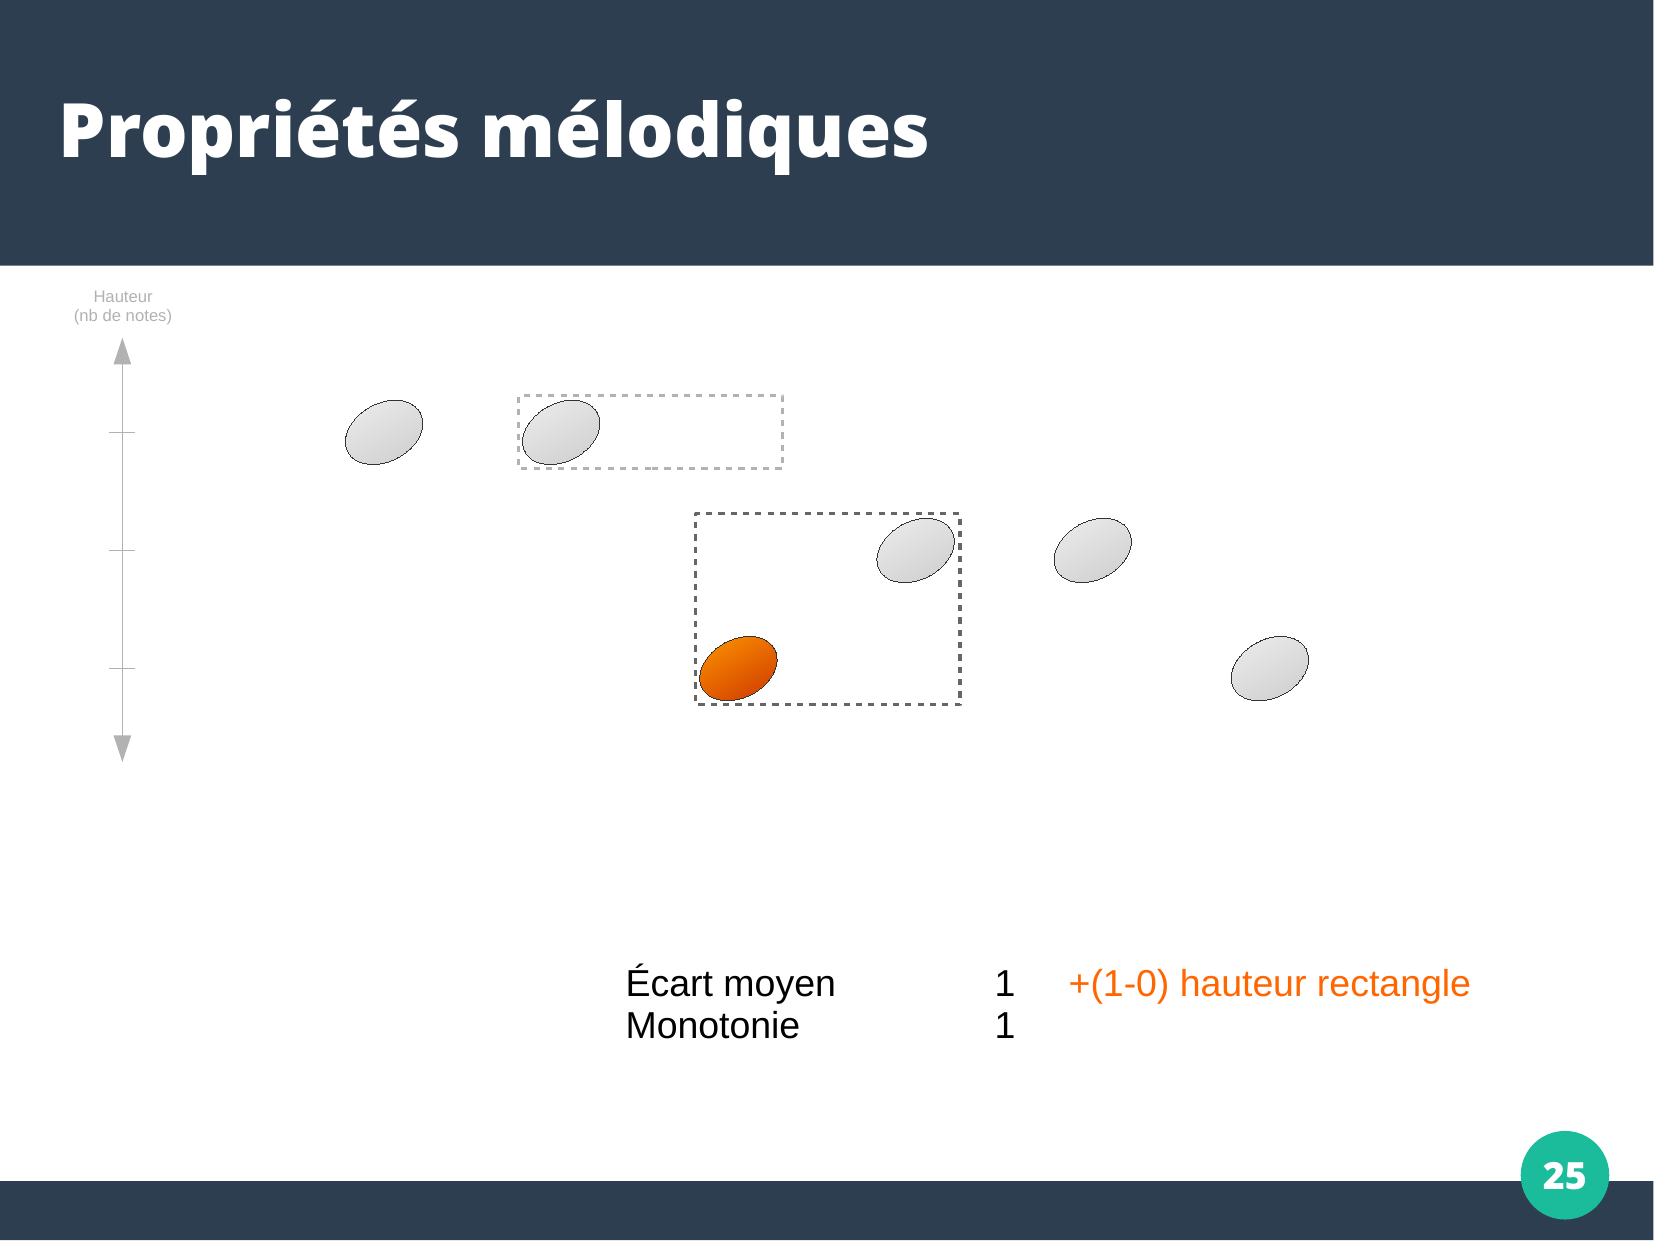

# Propriétés mélodiques
Hauteur
(nb de notes)
Écart moyen			1	+(1-0) hauteur rectangle
Monotonie			1
25